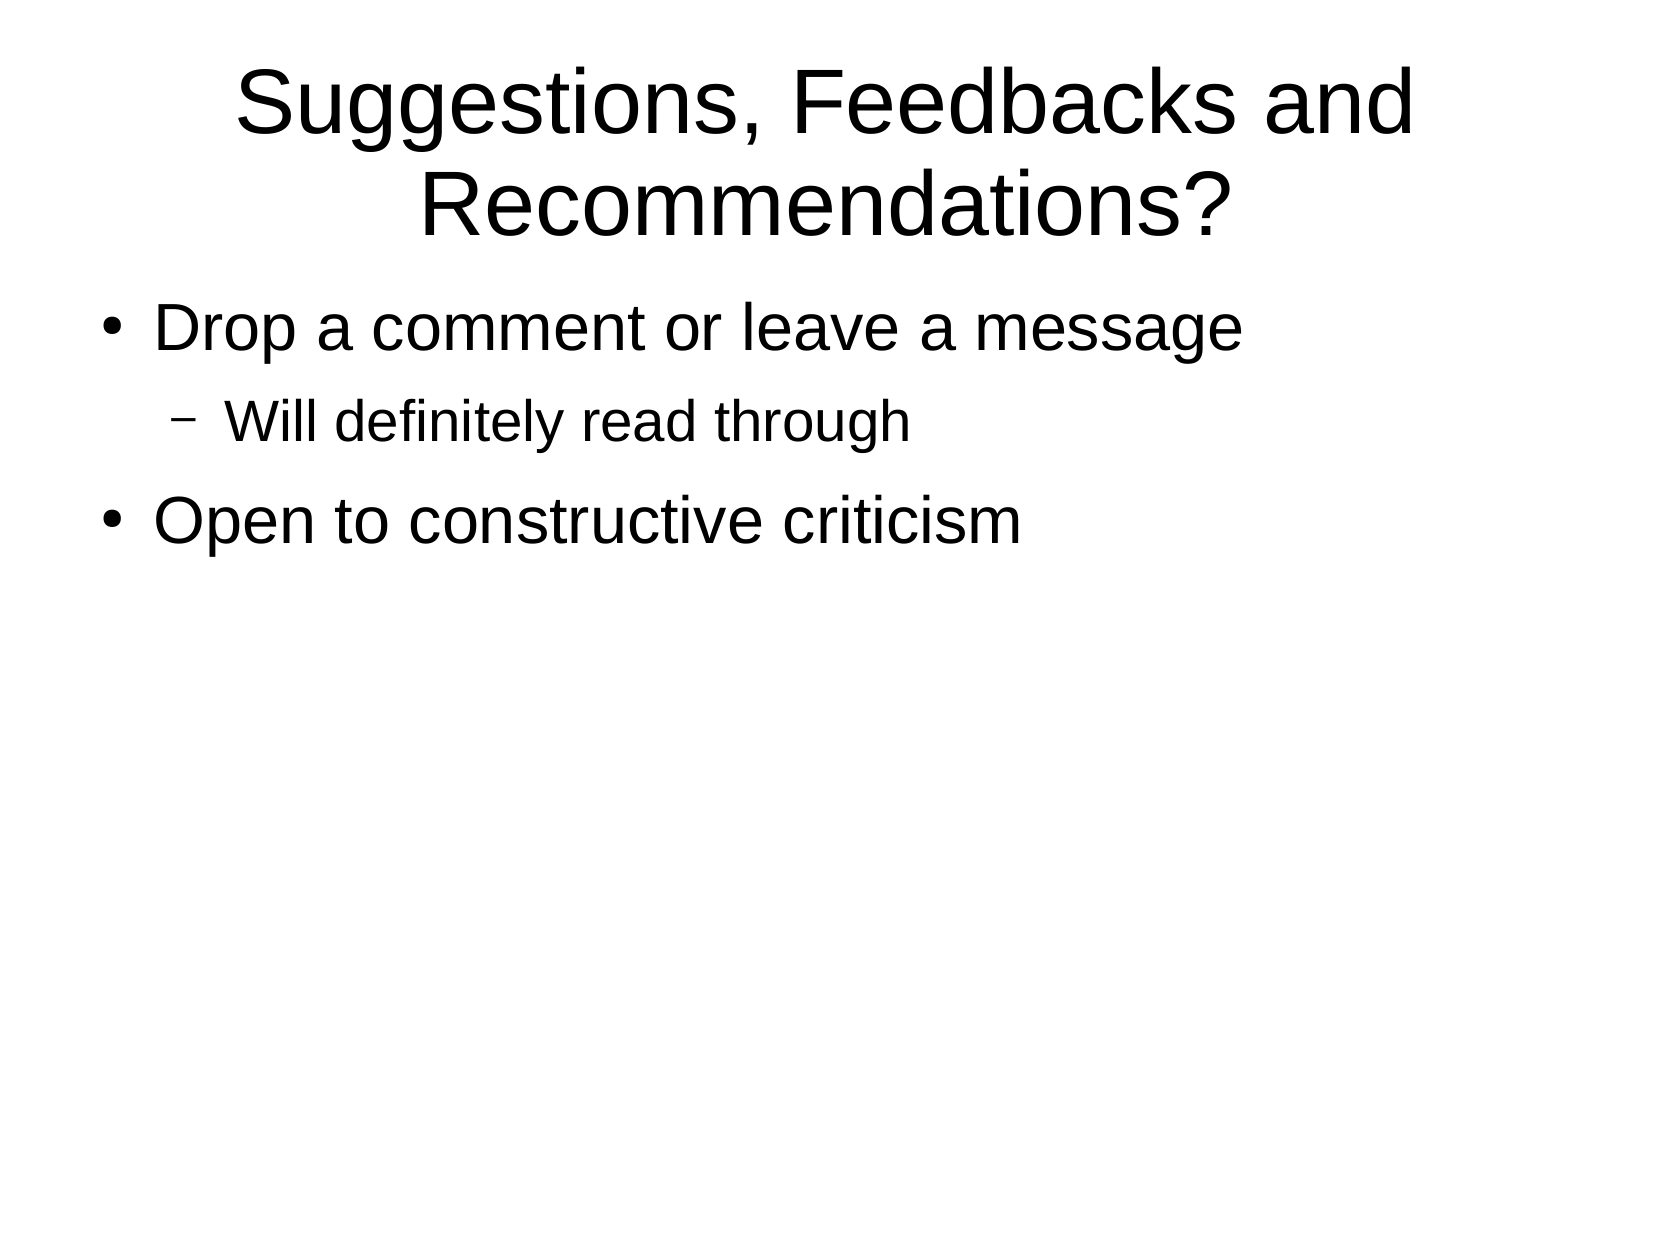

# Suggestions, Feedbacks and Recommendations?
Drop a comment or leave a message
Will definitely read through
Open to constructive criticism